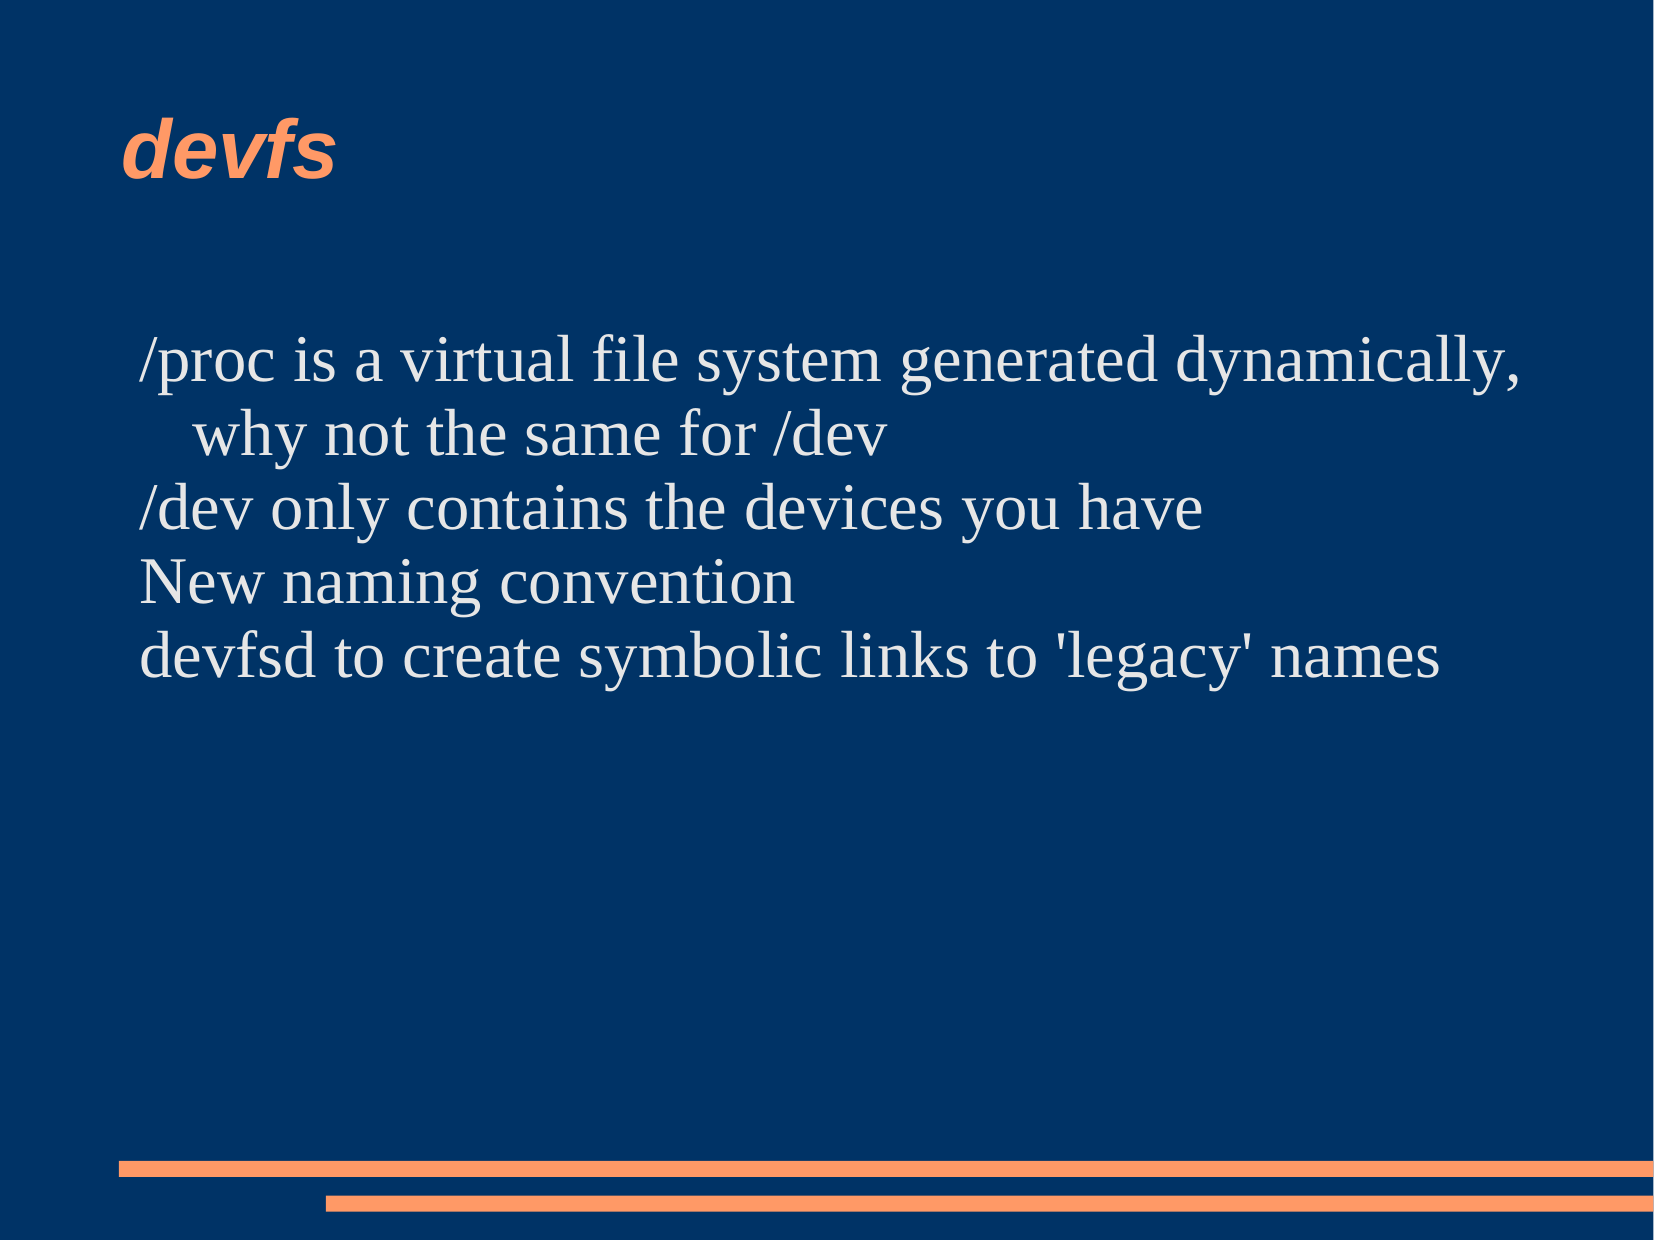

# devfs
/proc is a virtual file system generated dynamically, why not the same for /dev
/dev only contains the devices you have
New naming convention
devfsd to create symbolic links to 'legacy' names